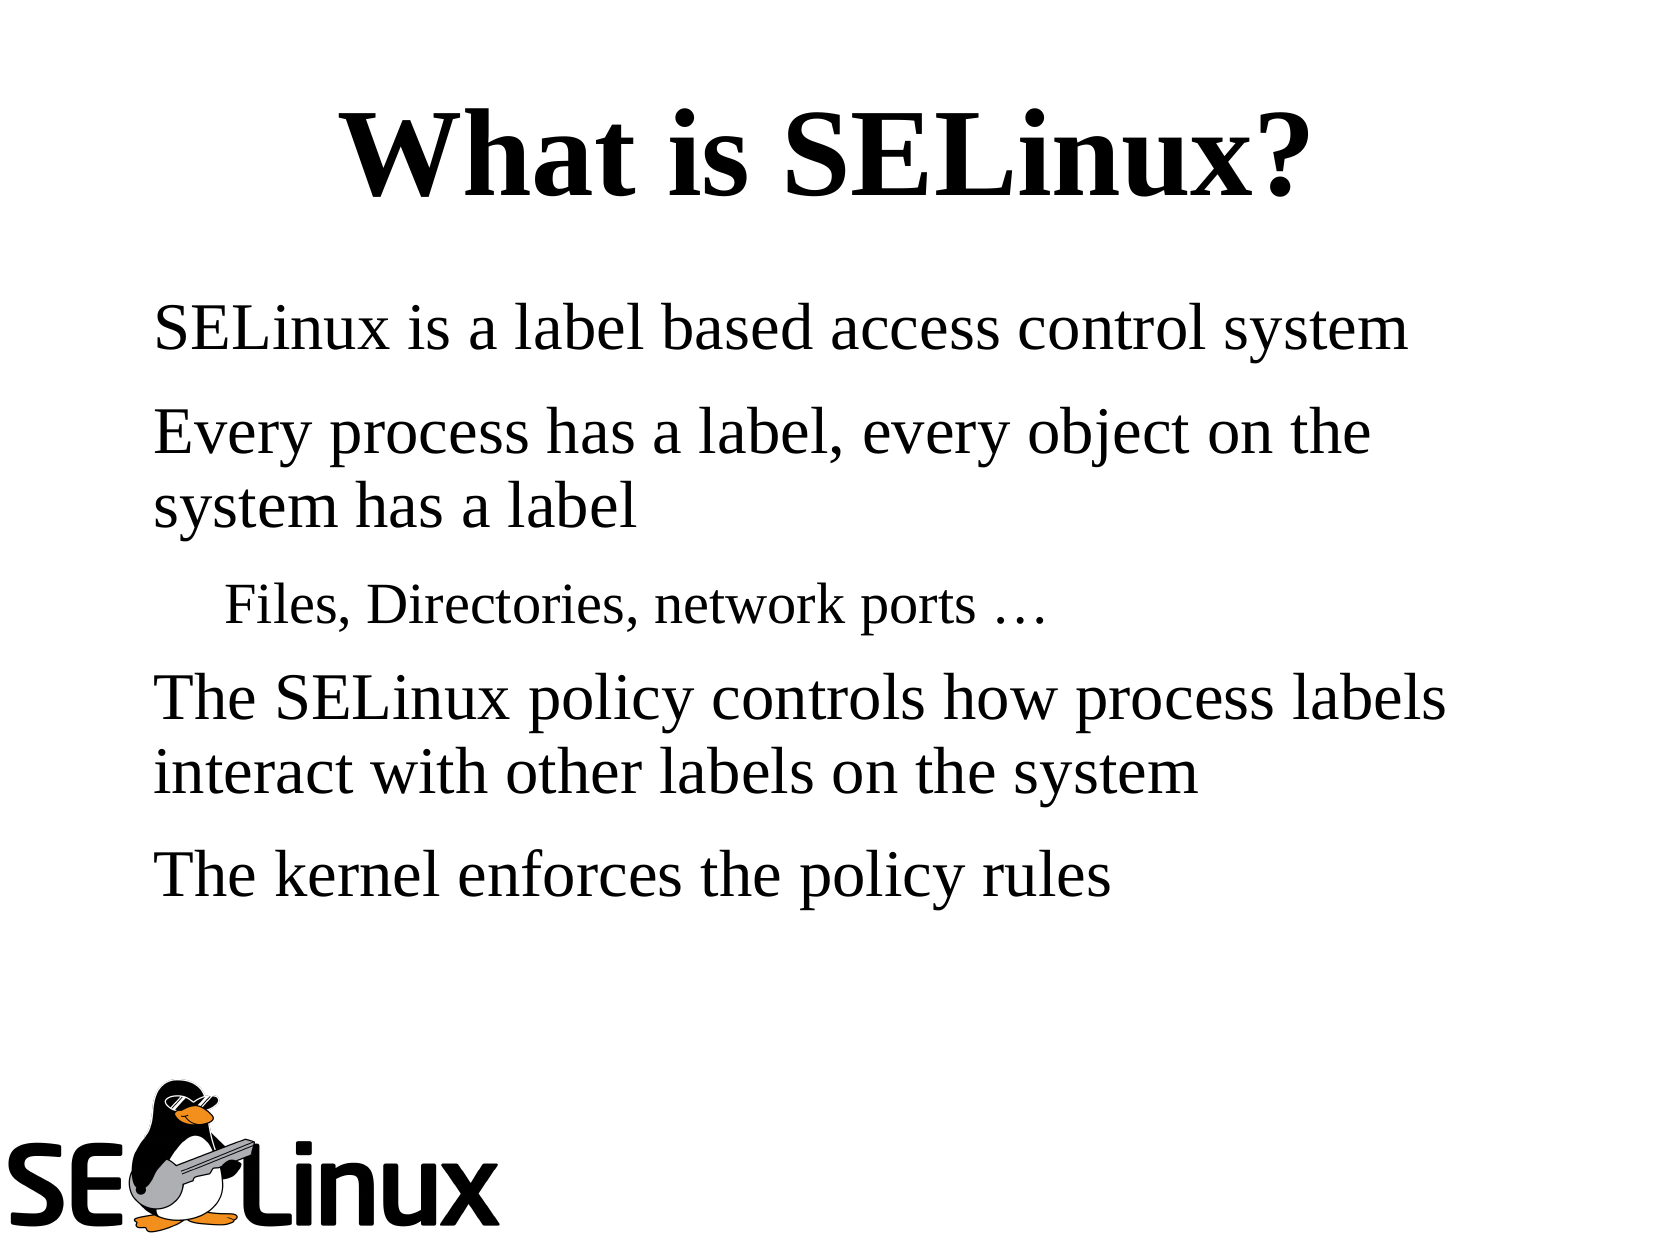

# What is SELinux?
SELinux is a label based access control system
Every process has a label, every object on the system has a label
Files, Directories, network ports …
The SELinux policy controls how process labels interact with other labels on the system
The kernel enforces the policy rules